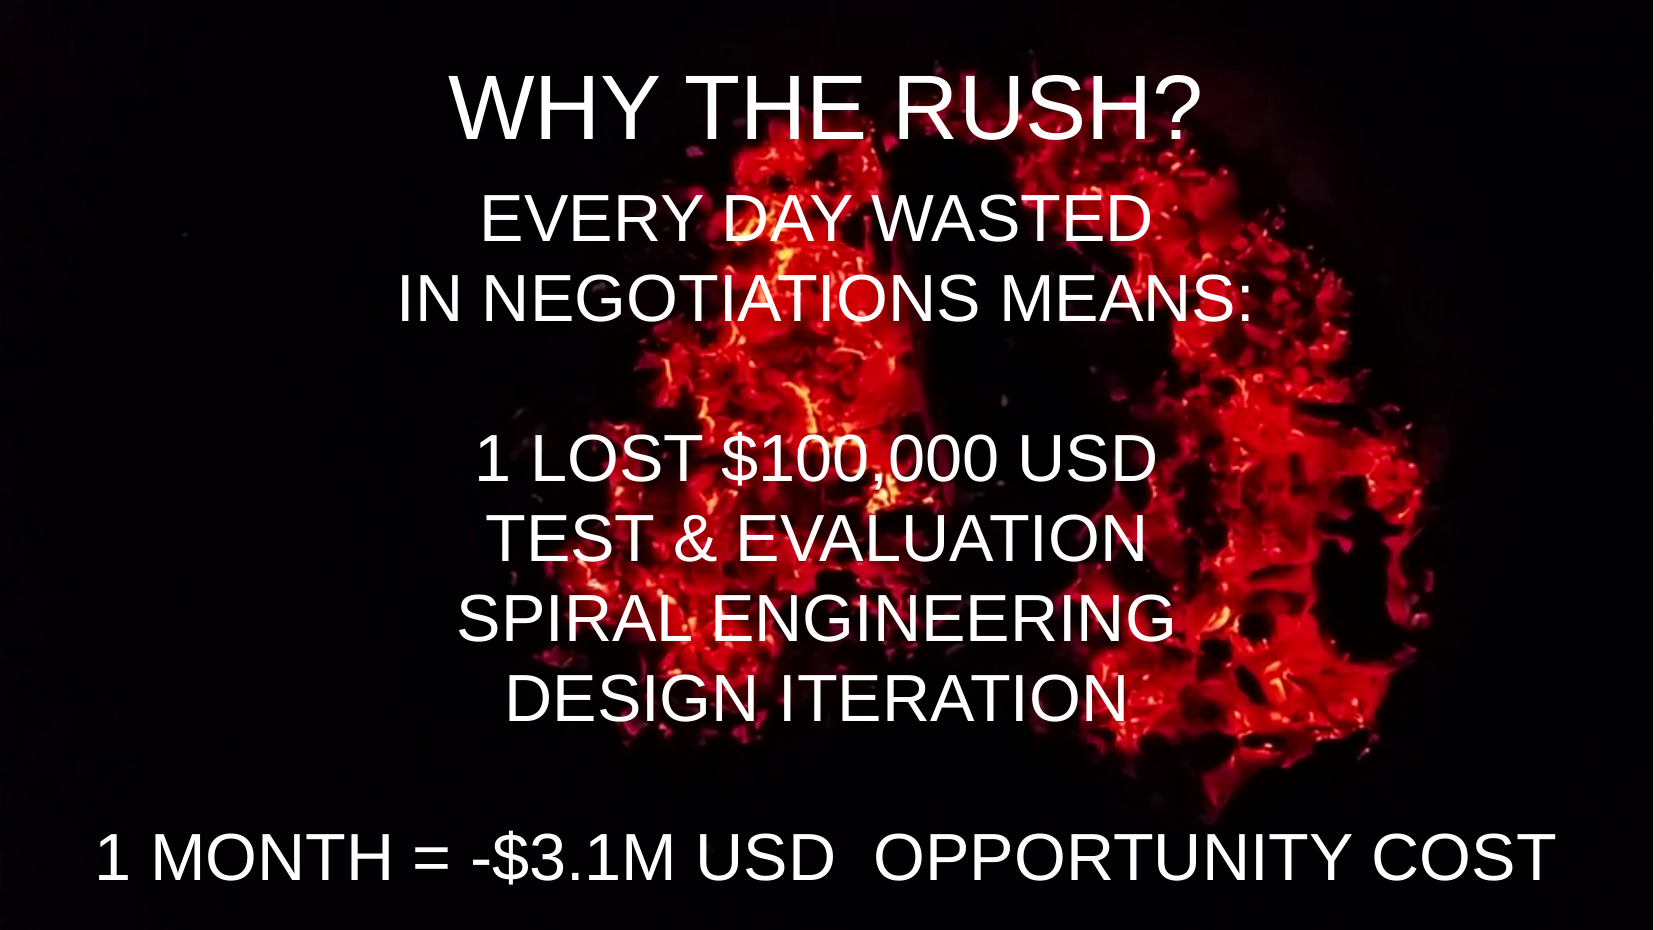

WHY THE RUSH?
EVERY DAY WASTED
IN NEGOTIATIONS MEANS:
1 LOST $100,000 USD
TEST & EVALUATION
SPIRAL ENGINEERING
DESIGN ITERATION
1 MONTH = -$3.1M USD OPPORTUNITY COST